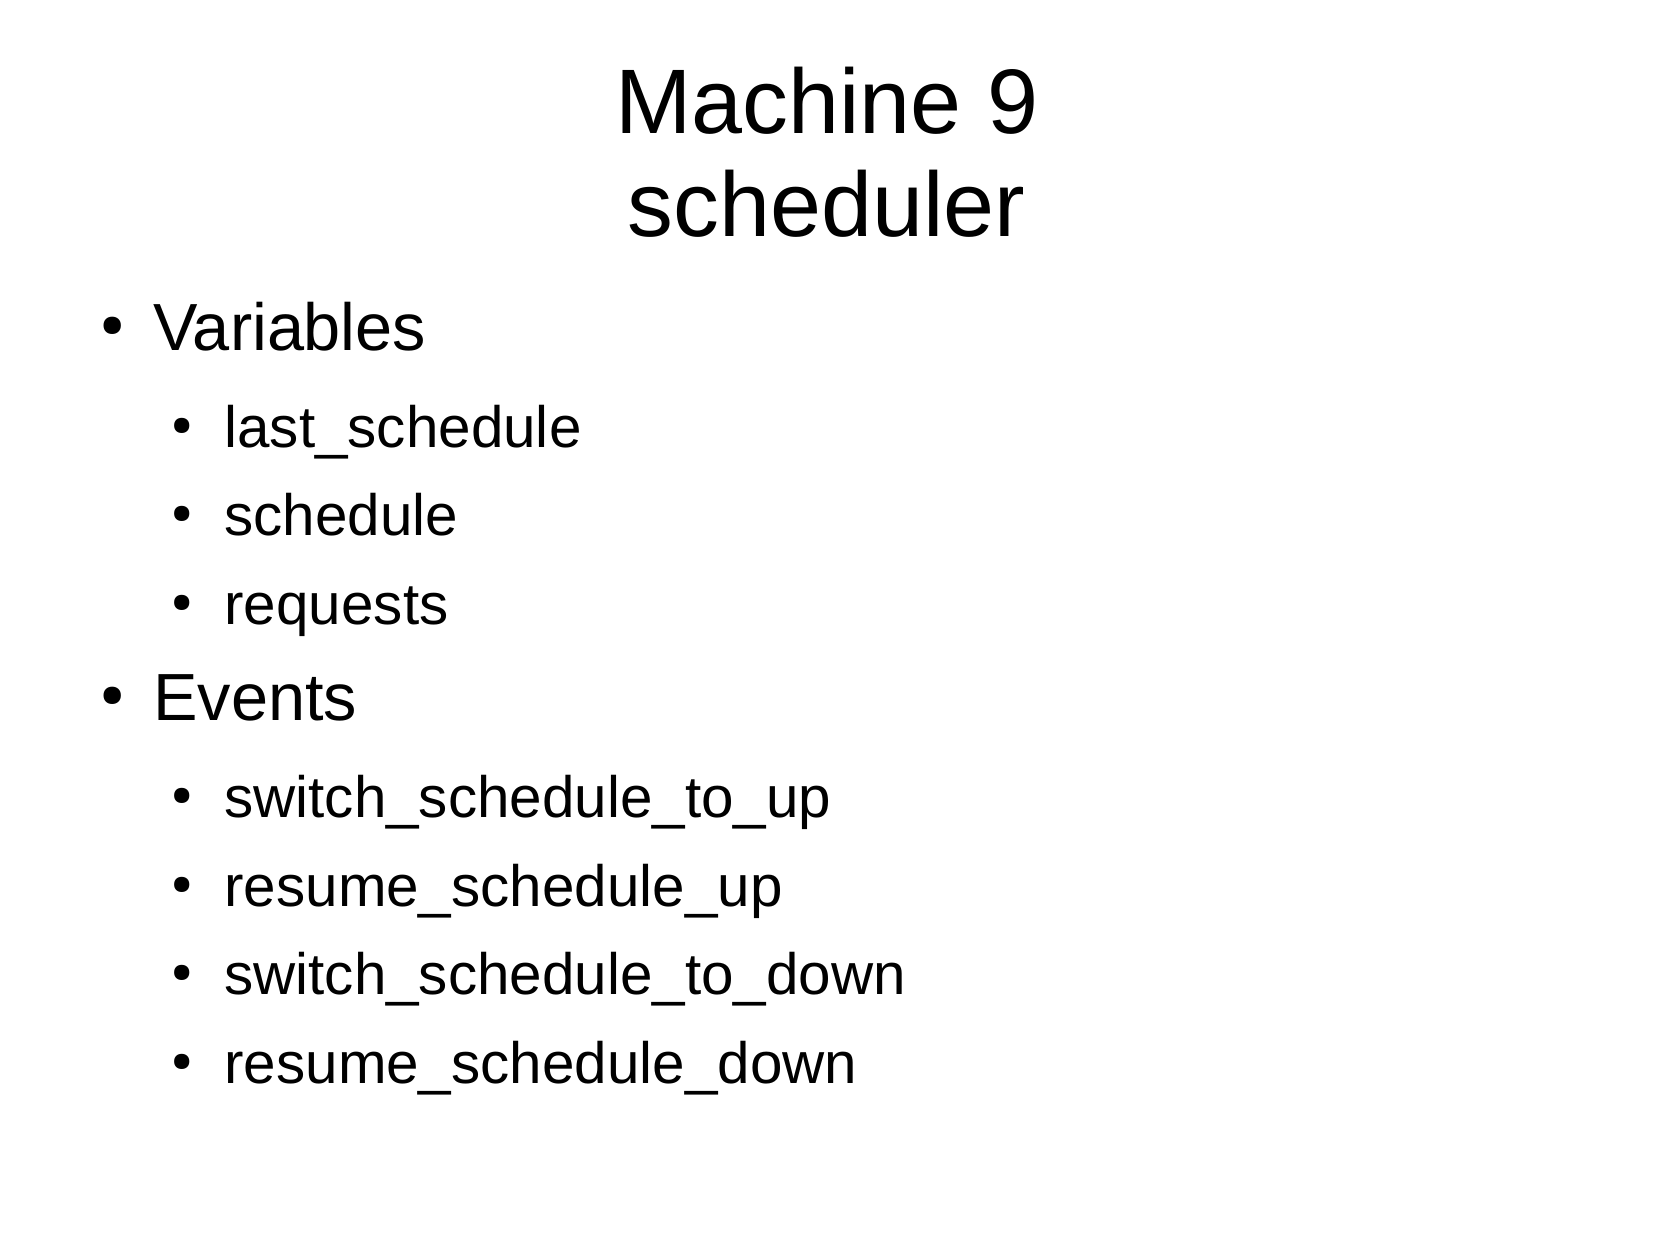

# Machine 9 scheduler
Variables
last_schedule
schedule
requests
Events
switch_schedule_to_up
resume_schedule_up
switch_schedule_to_down
resume_schedule_down